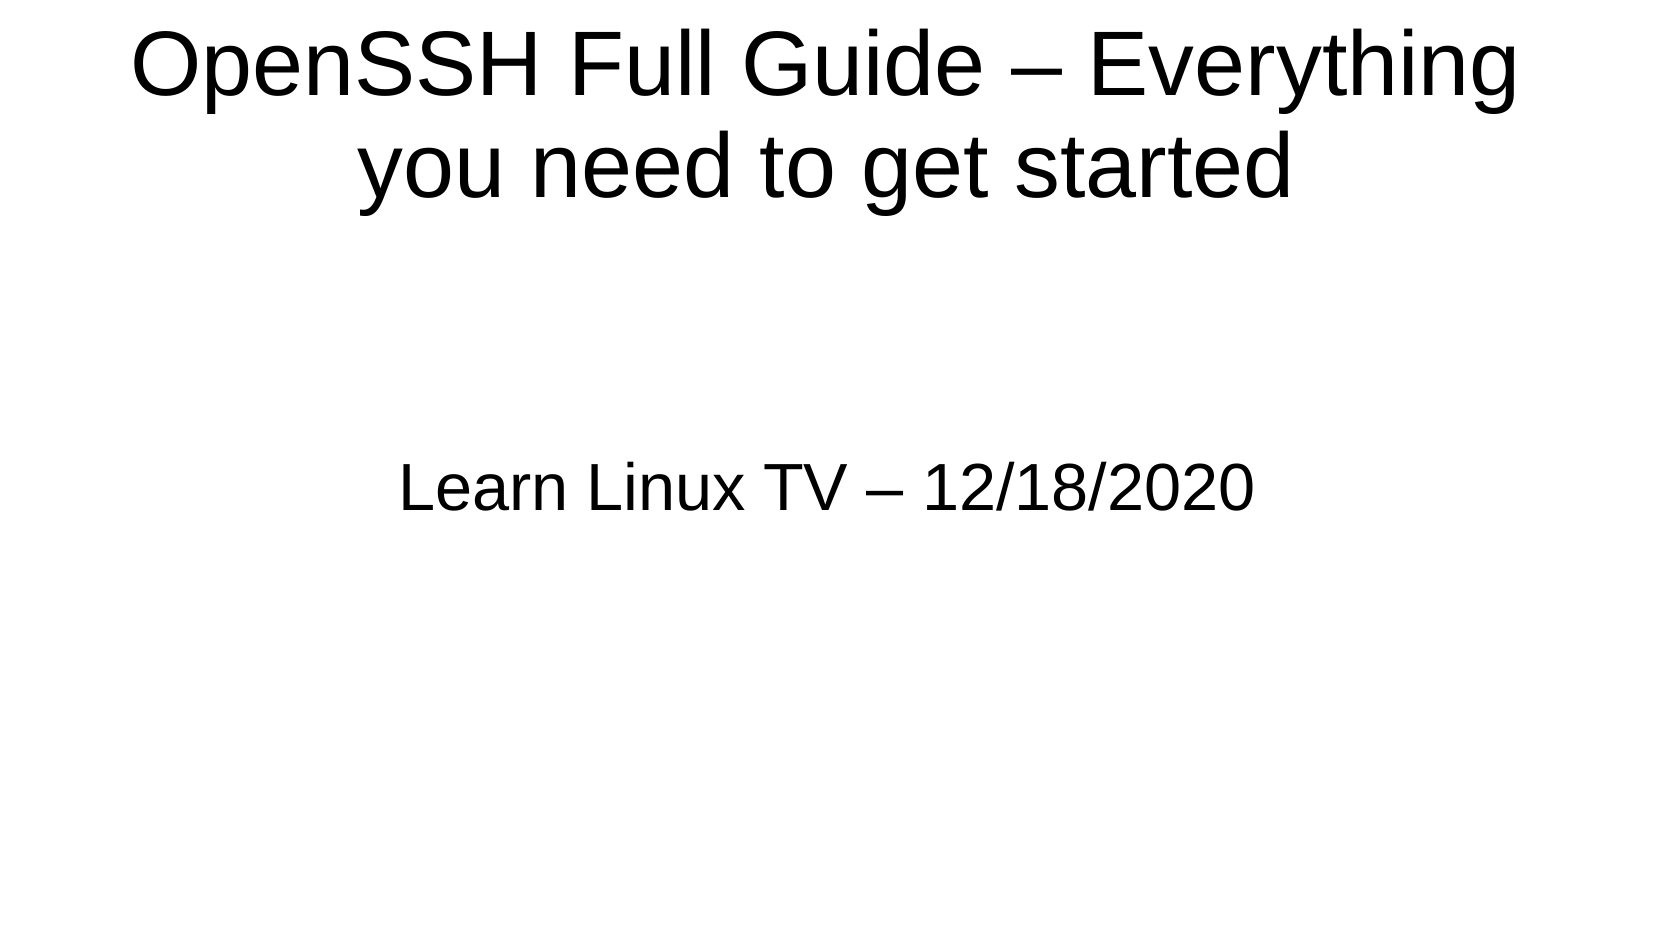

# OpenSSH Full Guide – Everything you need to get started
Learn Linux TV – 12/18/2020